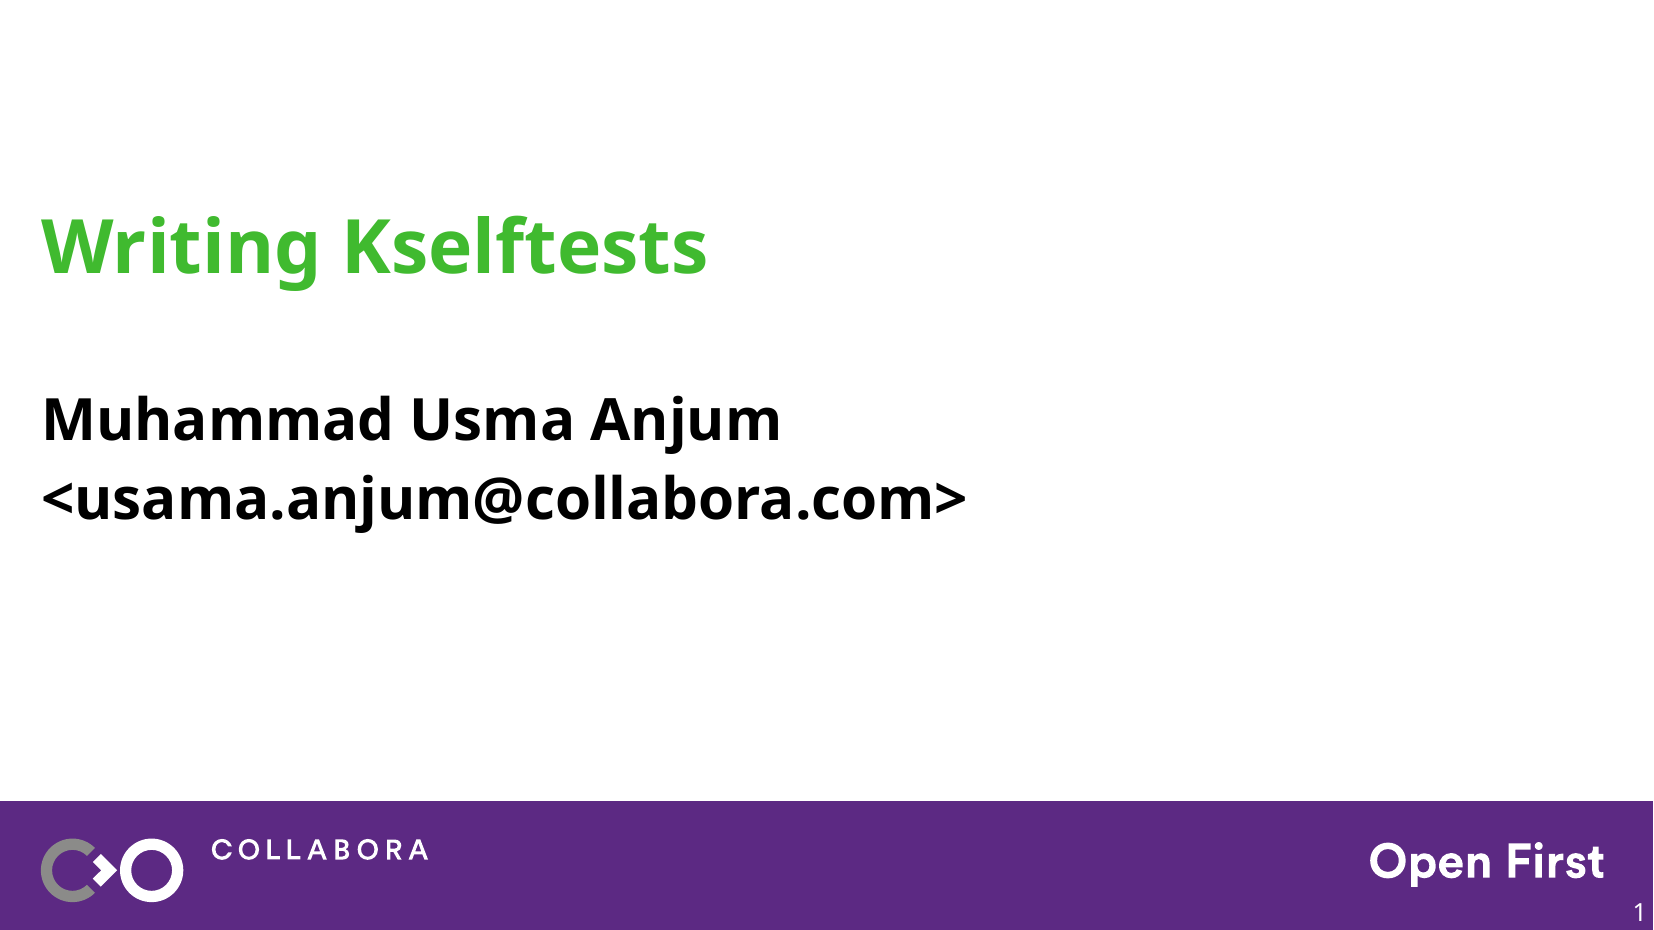

# Writing Kselftests
Muhammad Usma Anjum <usama.anjum@collabora.com>